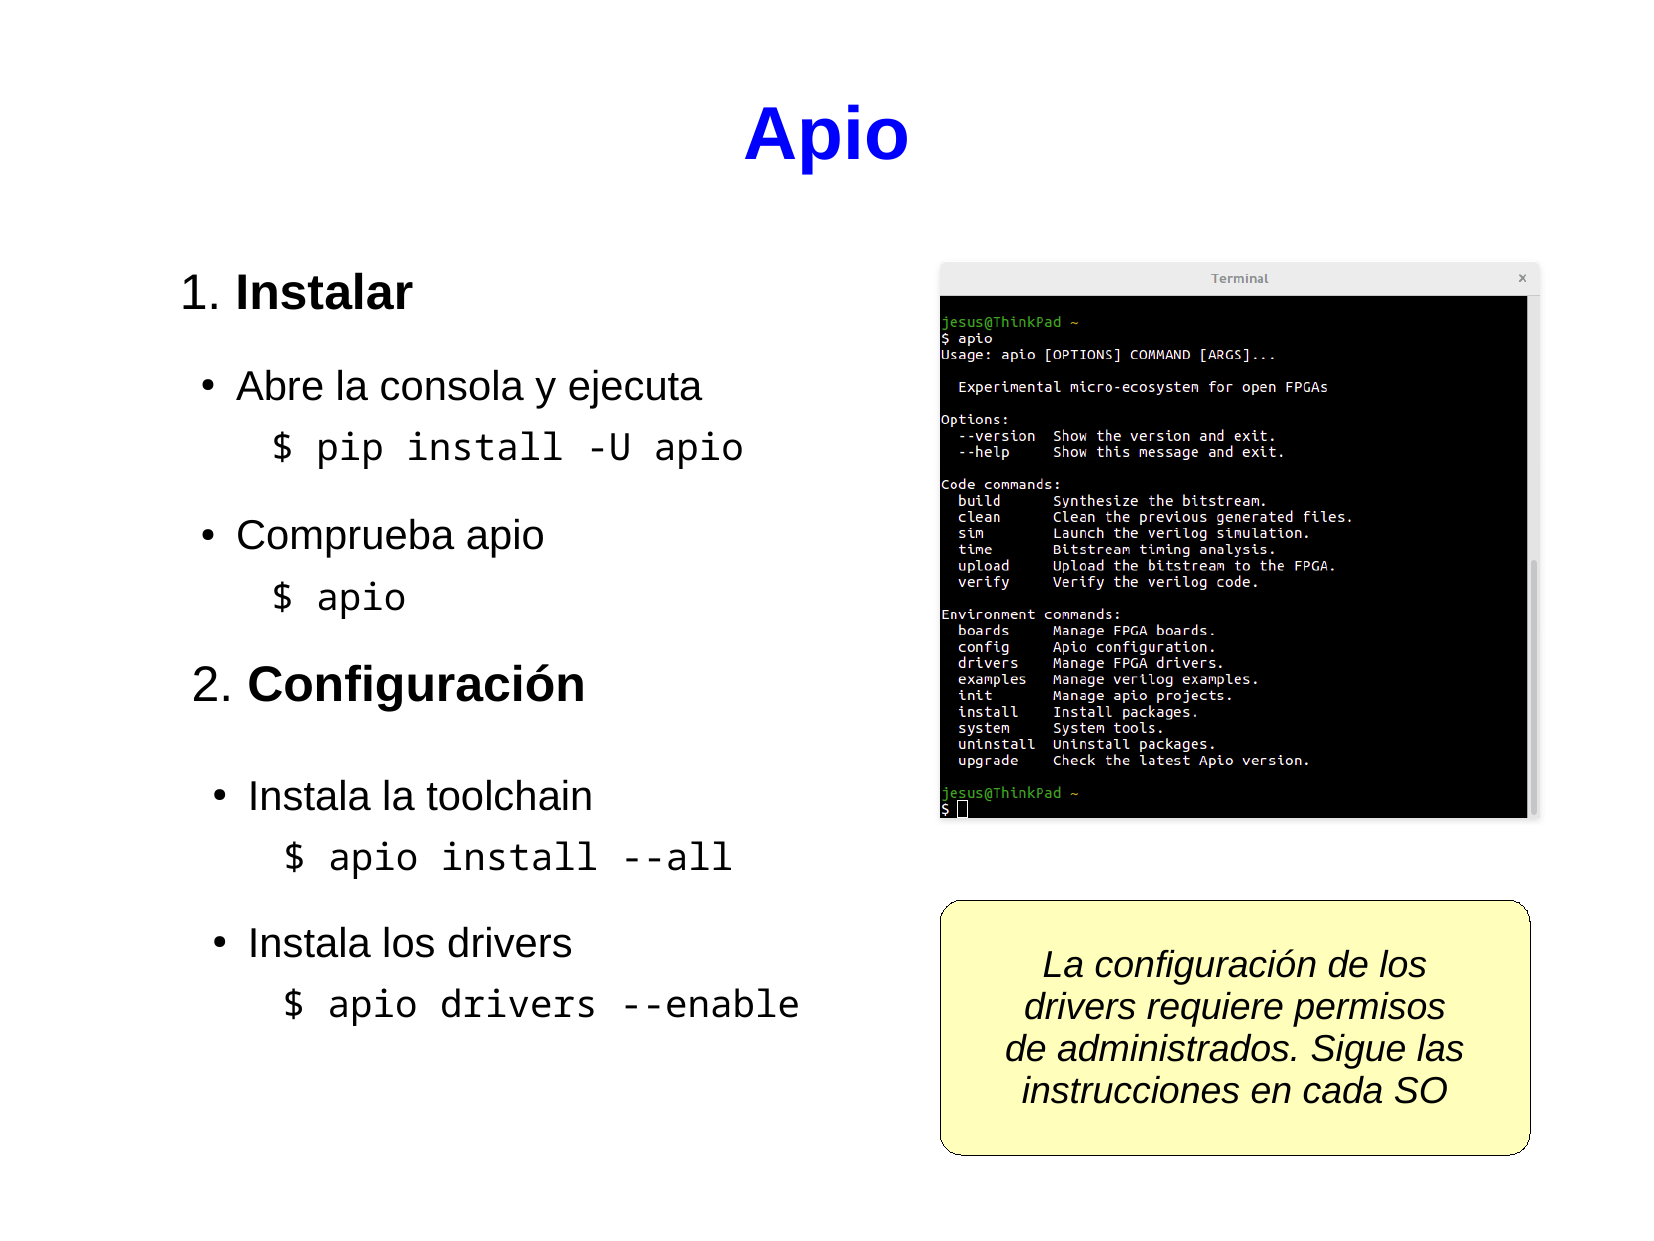

# Apio
1. Instalar
Abre la consola y ejecuta
$ pip install -U apio
Comprueba apio
$ apio
2. Configuración
Instala la toolchain
$ apio install --all
Instala los drivers
 $ apio drivers --enable
La configuración de los
drivers requiere permisos
de administrados. Sigue las
instrucciones en cada SO